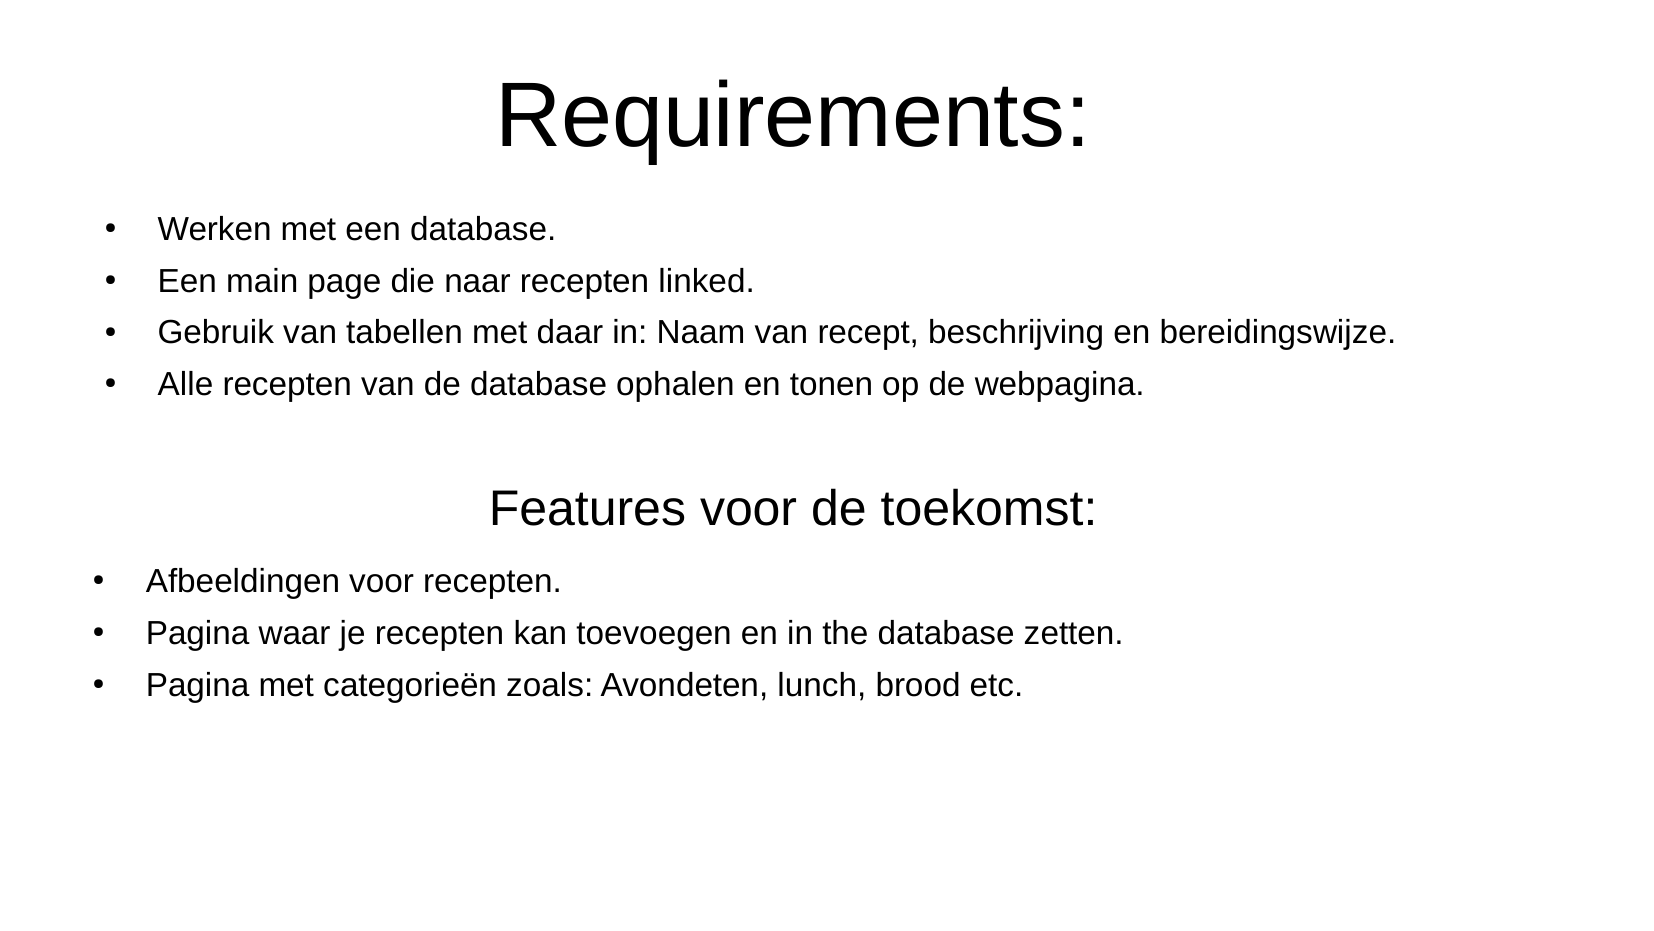

# Requirements:
Werken met een database.
Een main page die naar recepten linked.
Gebruik van tabellen met daar in: Naam van recept, beschrijving en bereidingswijze.
Alle recepten van de database ophalen en tonen op de webpagina.
Features voor de toekomst:
Afbeeldingen voor recepten.
Pagina waar je recepten kan toevoegen en in the database zetten.
Pagina met categorieën zoals: Avondeten, lunch, brood etc.